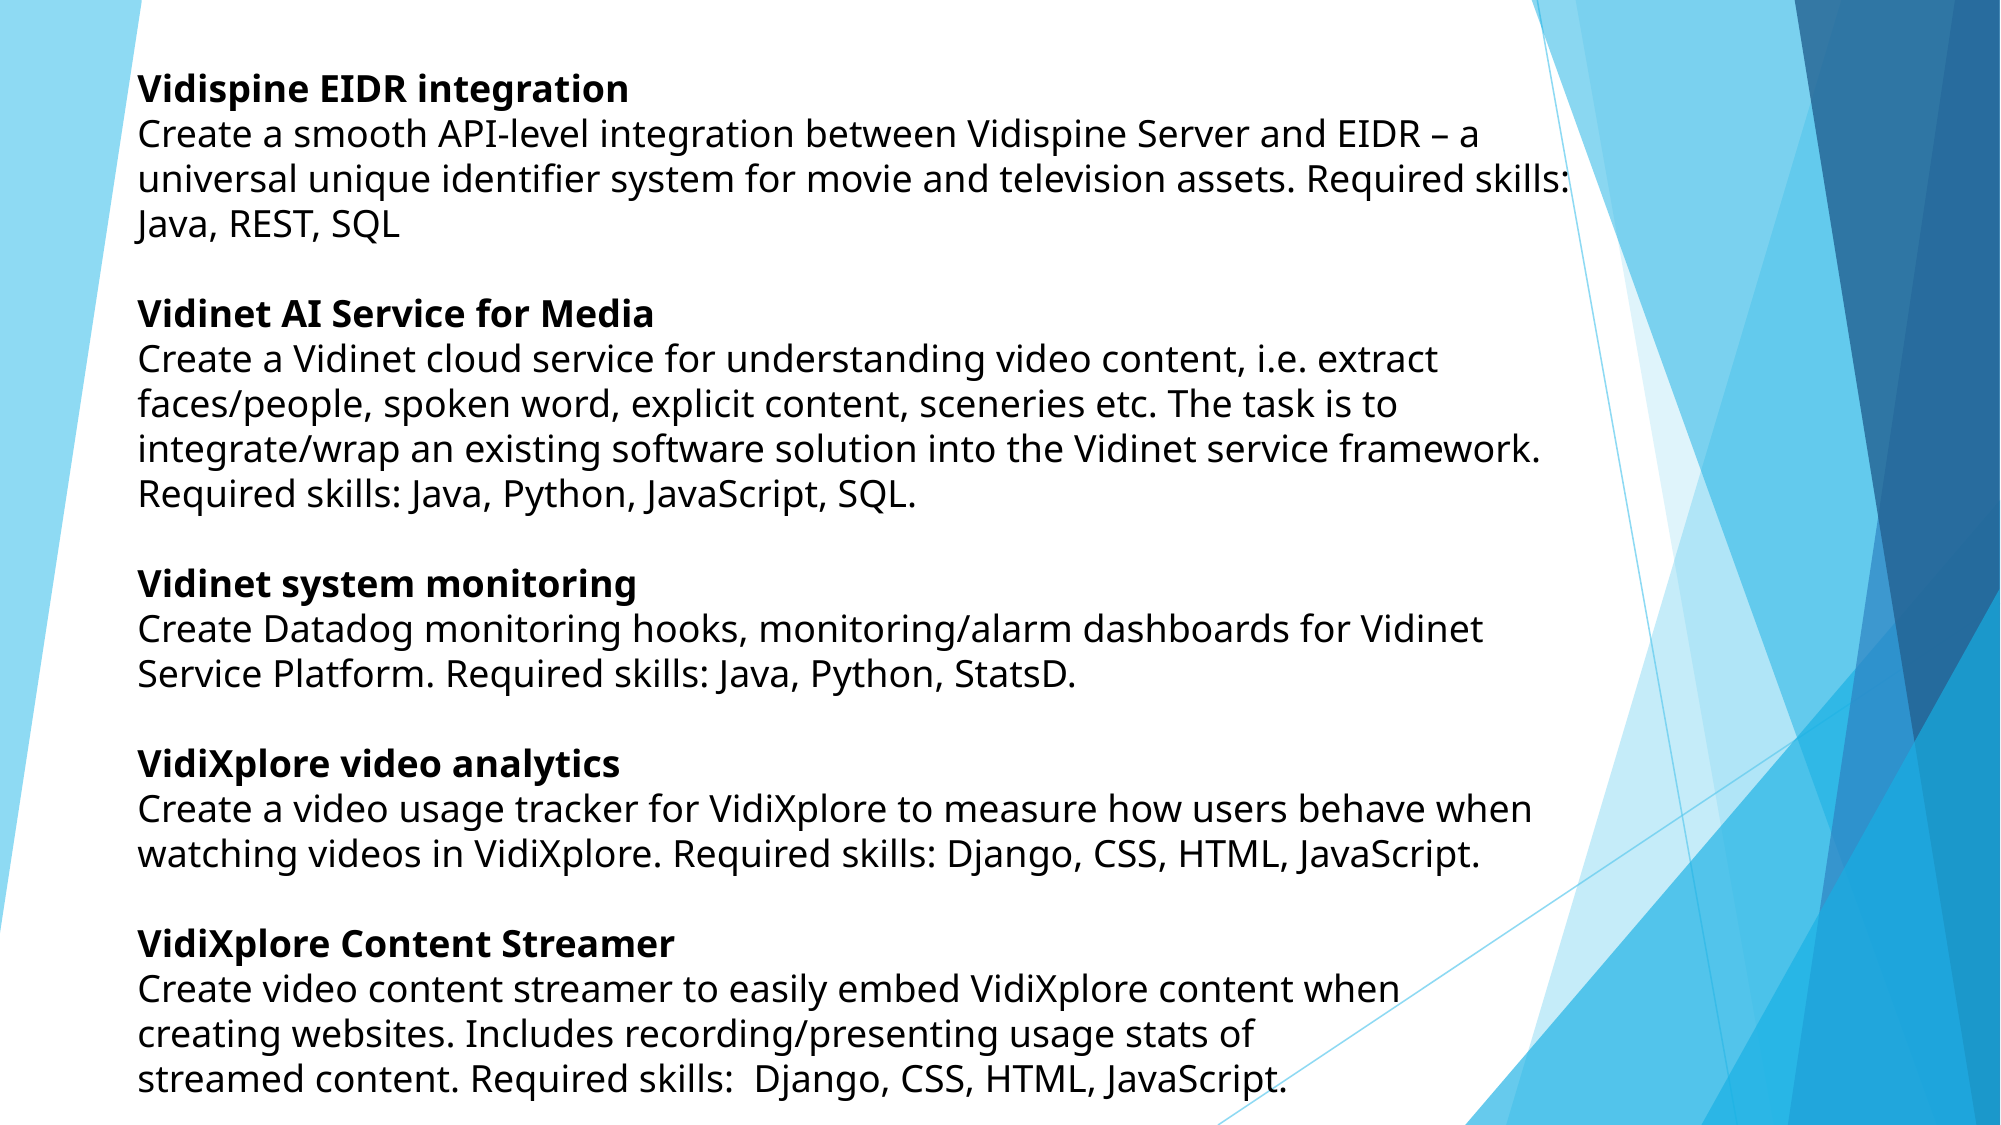

Vidispine EIDR integration
Create a smooth API-level integration between Vidispine Server and EIDR – a universal unique identifier system for movie and television assets. Required skills: Java, REST, SQL
Vidinet AI Service for Media
Create a Vidinet cloud service for understanding video content, i.e. extract faces/people, spoken word, explicit content, sceneries etc. The task is to integrate/wrap an existing software solution into the Vidinet service framework. Required skills: Java, Python, JavaScript, SQL.
Vidinet system monitoring
Create Datadog monitoring hooks, monitoring/alarm dashboards for Vidinet Service Platform. Required skills: Java, Python, StatsD.
VidiXplore video analytics
Create a video usage tracker for VidiXplore to measure how users behave when watching videos in VidiXplore. Required skills: Django, CSS, HTML, JavaScript.
VidiXplore Content Streamer
Create video content streamer to easily embed VidiXplore content when
creating websites. Includes recording/presenting usage stats of
streamed content. Required skills:  Django, CSS, HTML, JavaScript.